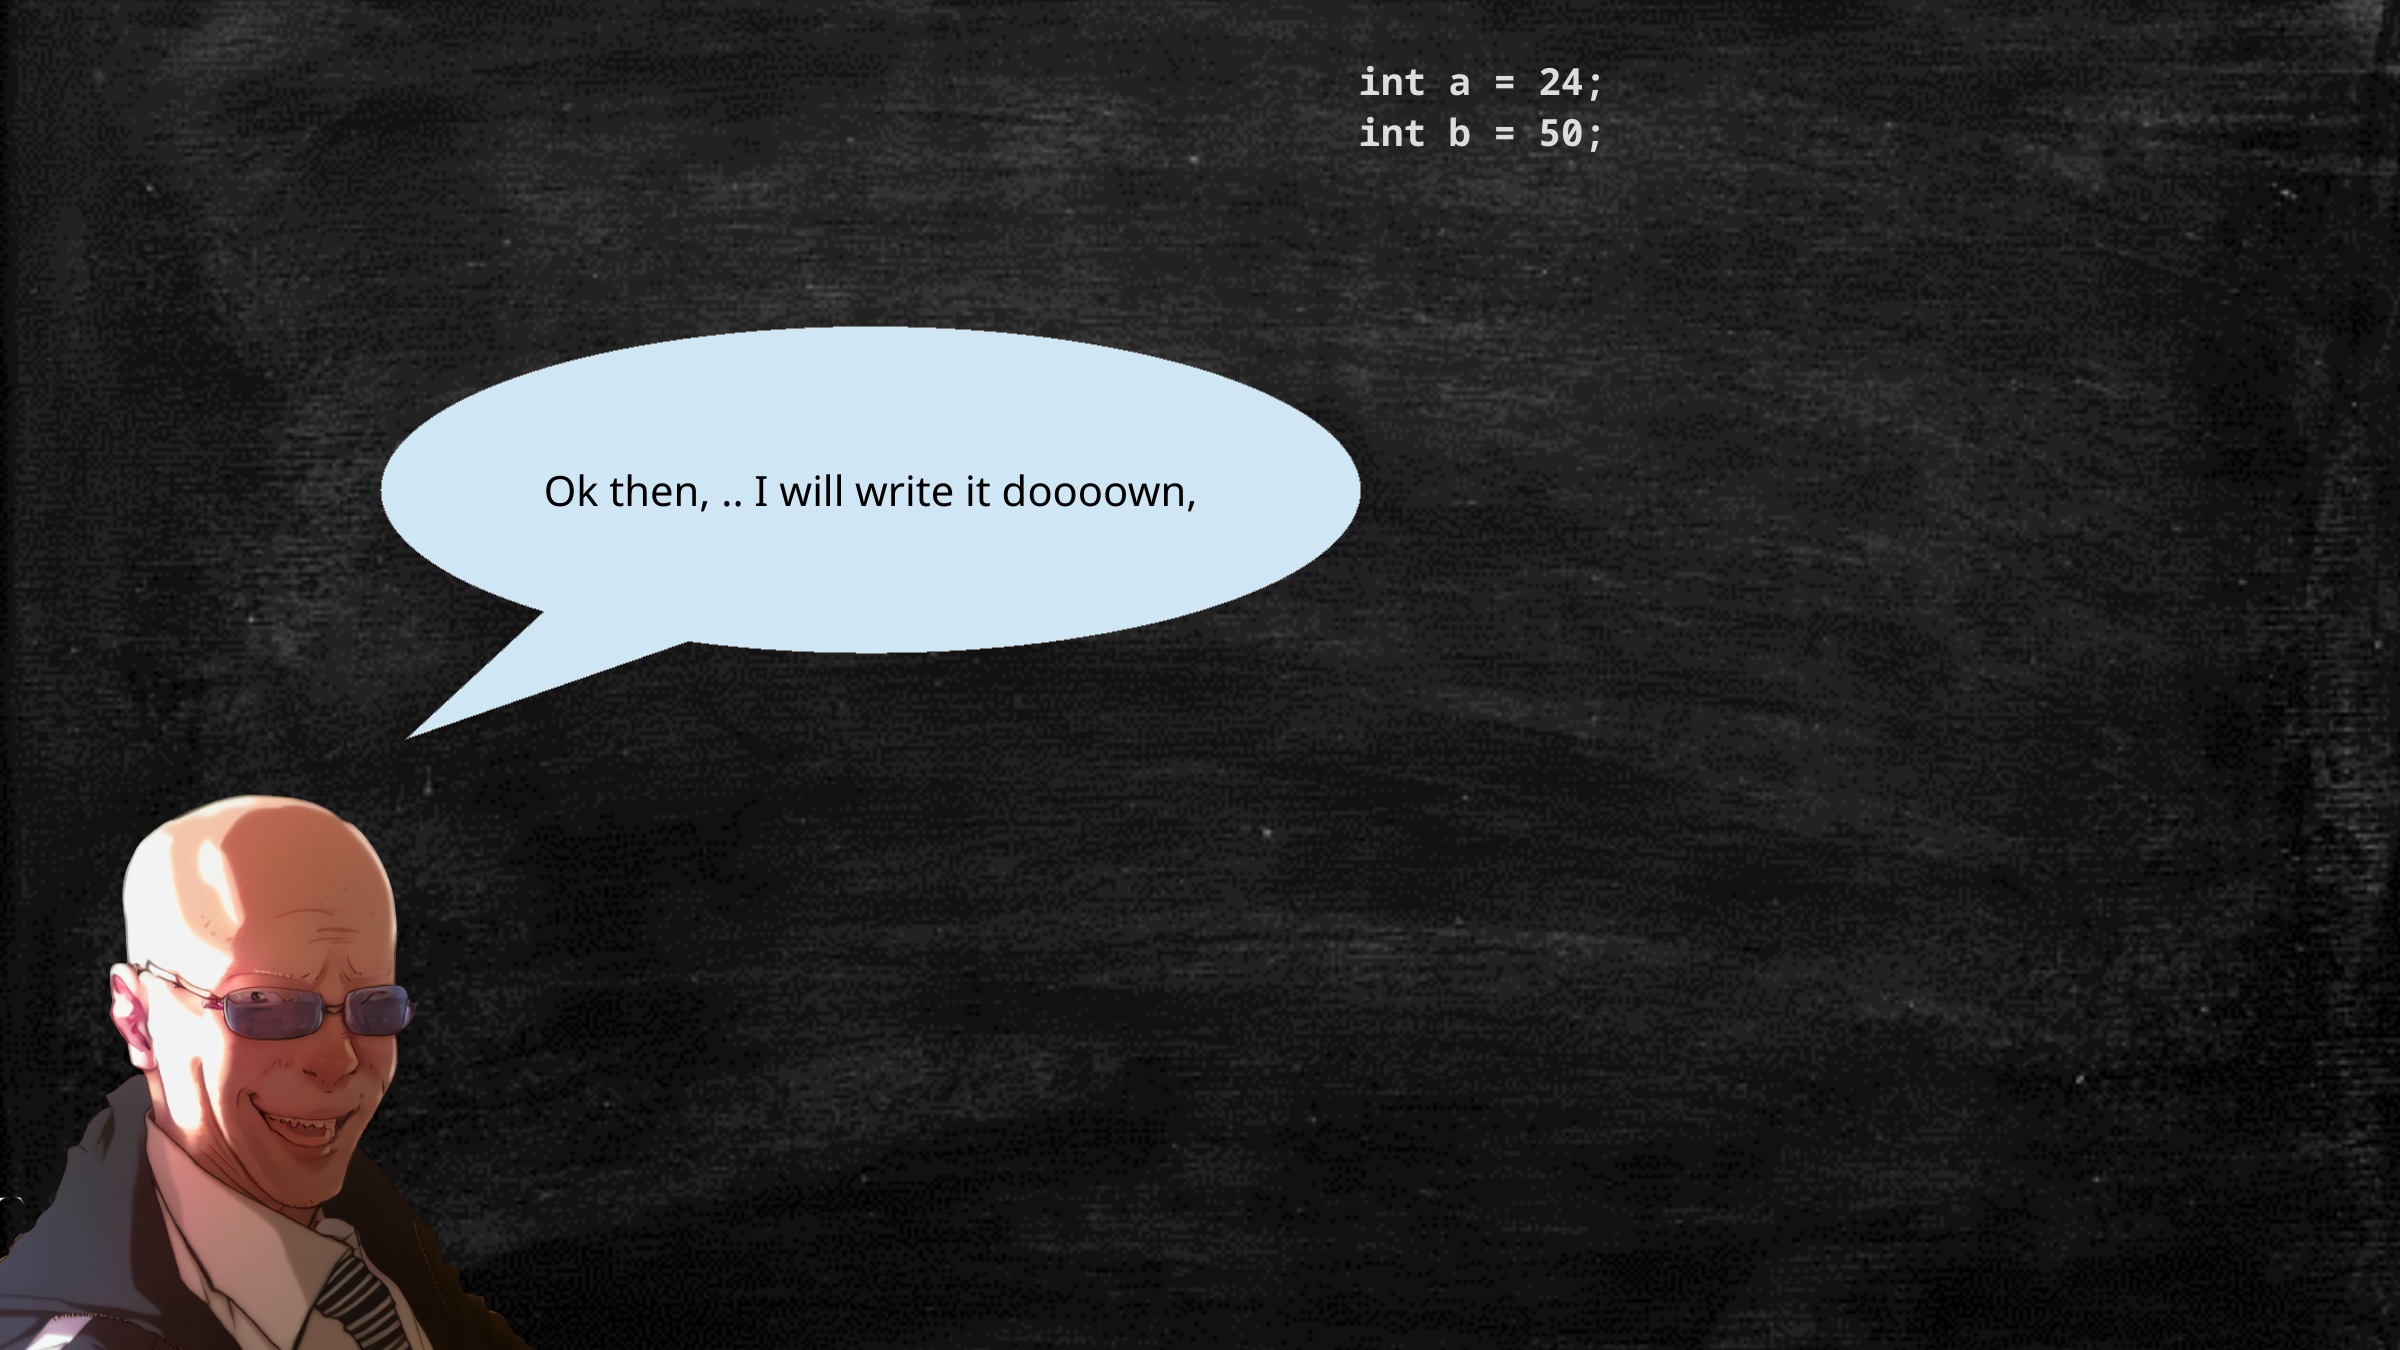

int a = 24;
int b = 50;
Ok then, .. I will write it doooown,